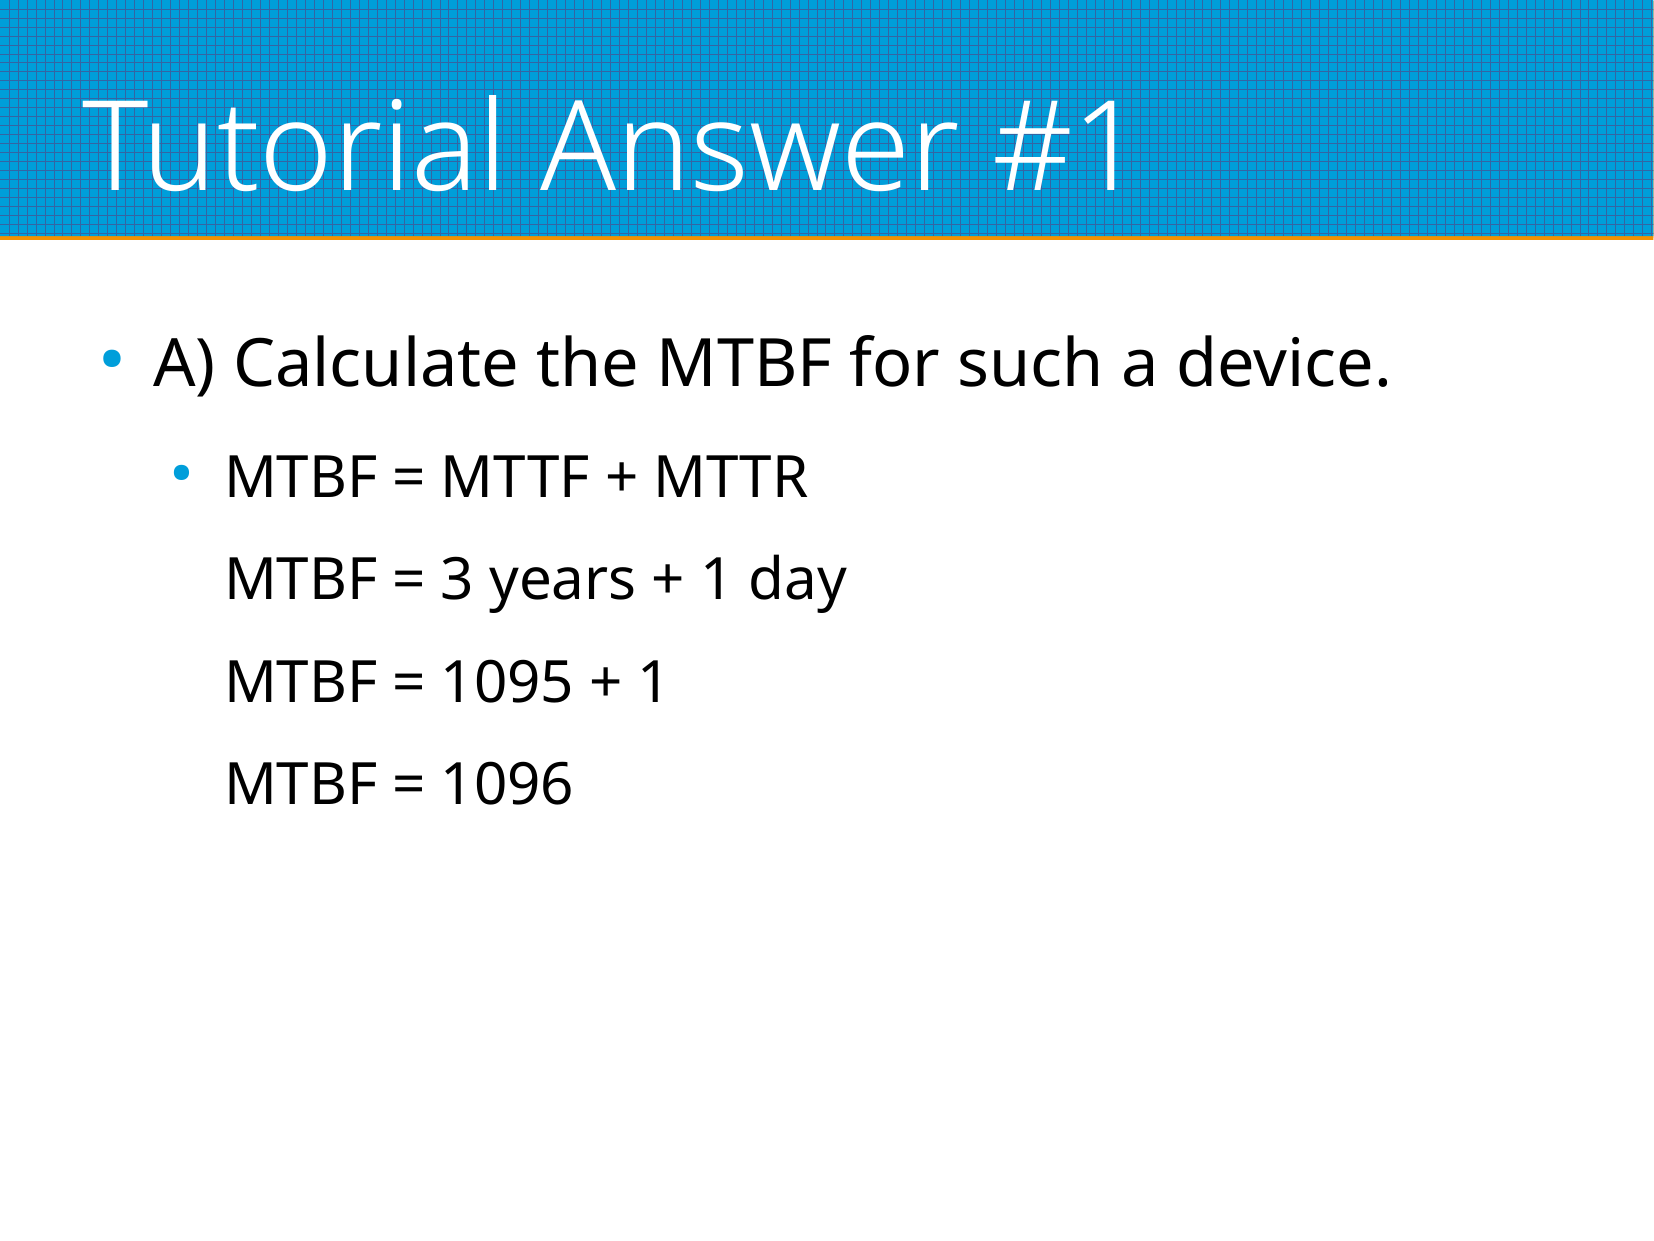

# Tutorial Answer #1
A) Calculate the MTBF for such a device.
MTBF = MTTF + MTTR
MTBF = 3 years + 1 day
MTBF = 1095 + 1
MTBF = 1096